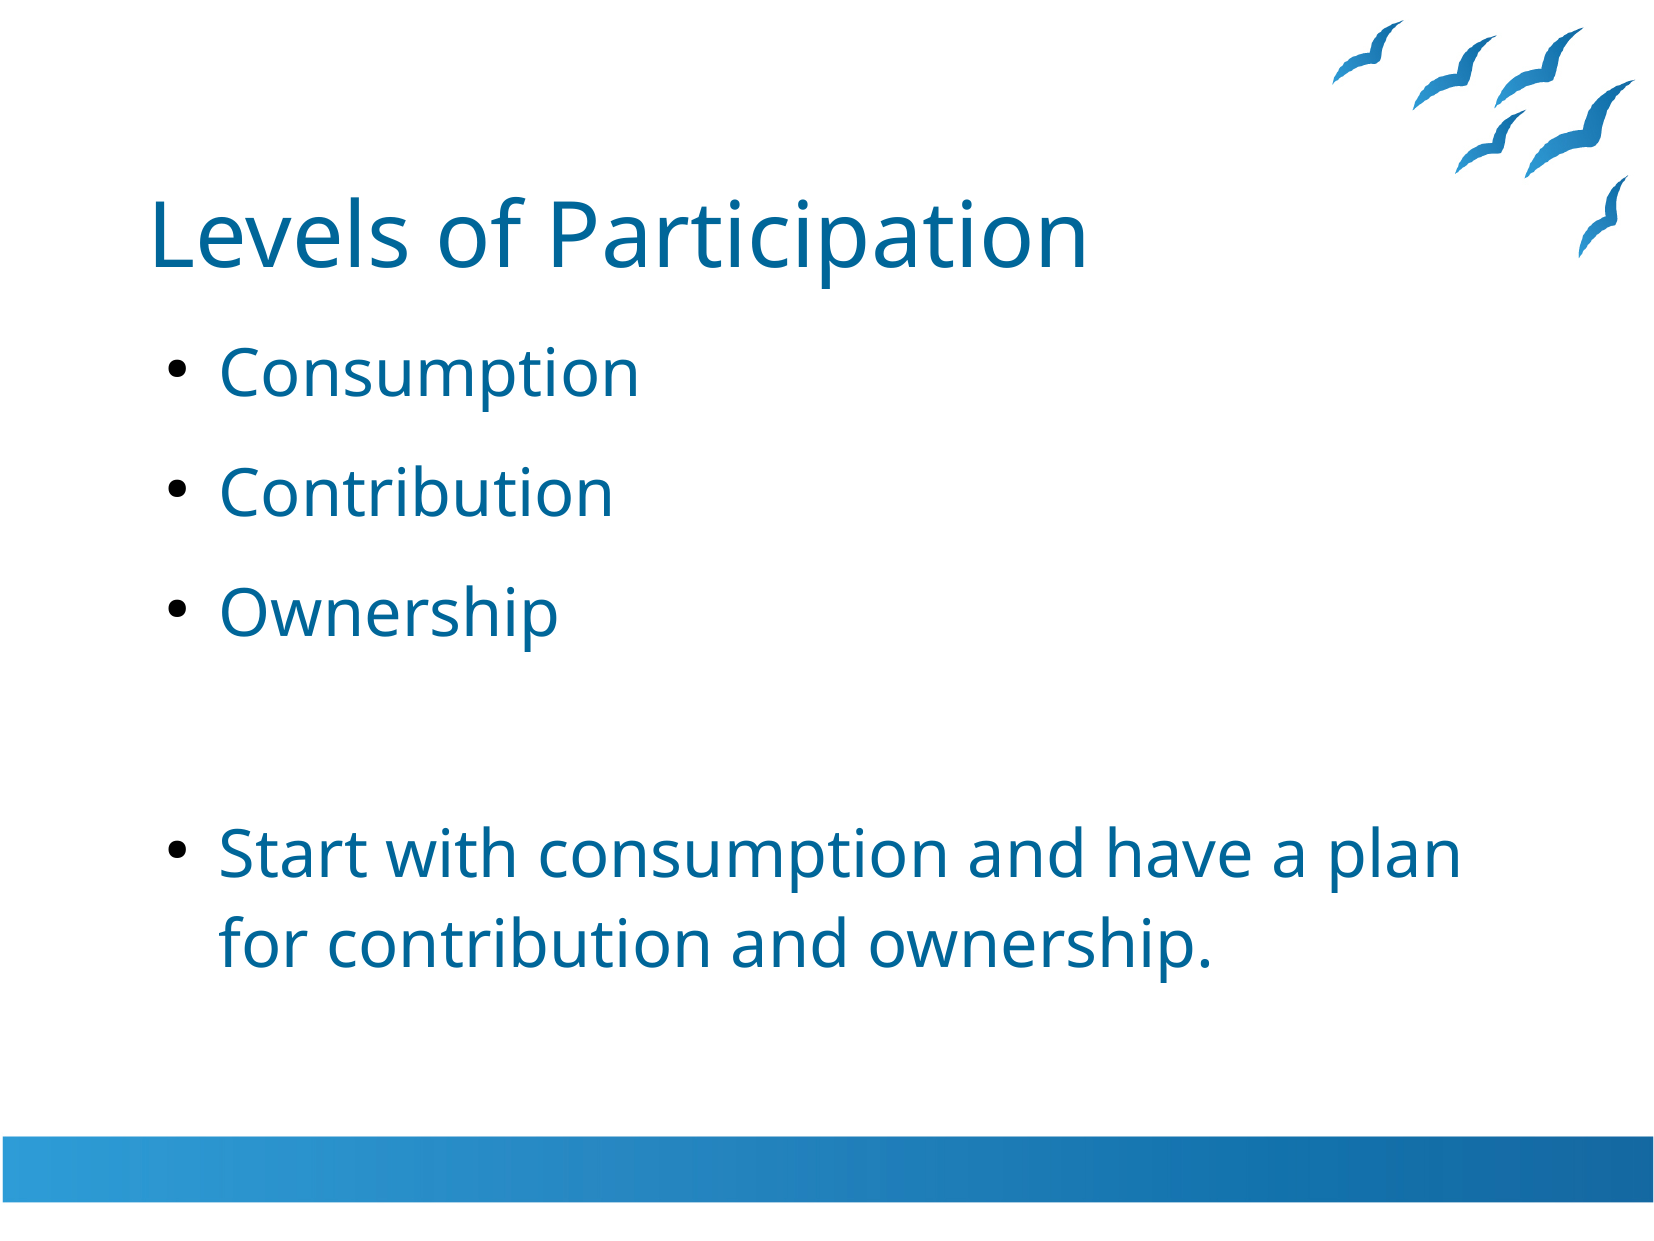

# Levels of Participation
Consumption
Contribution
Ownership
Start with consumption and have a plan for contribution and ownership.